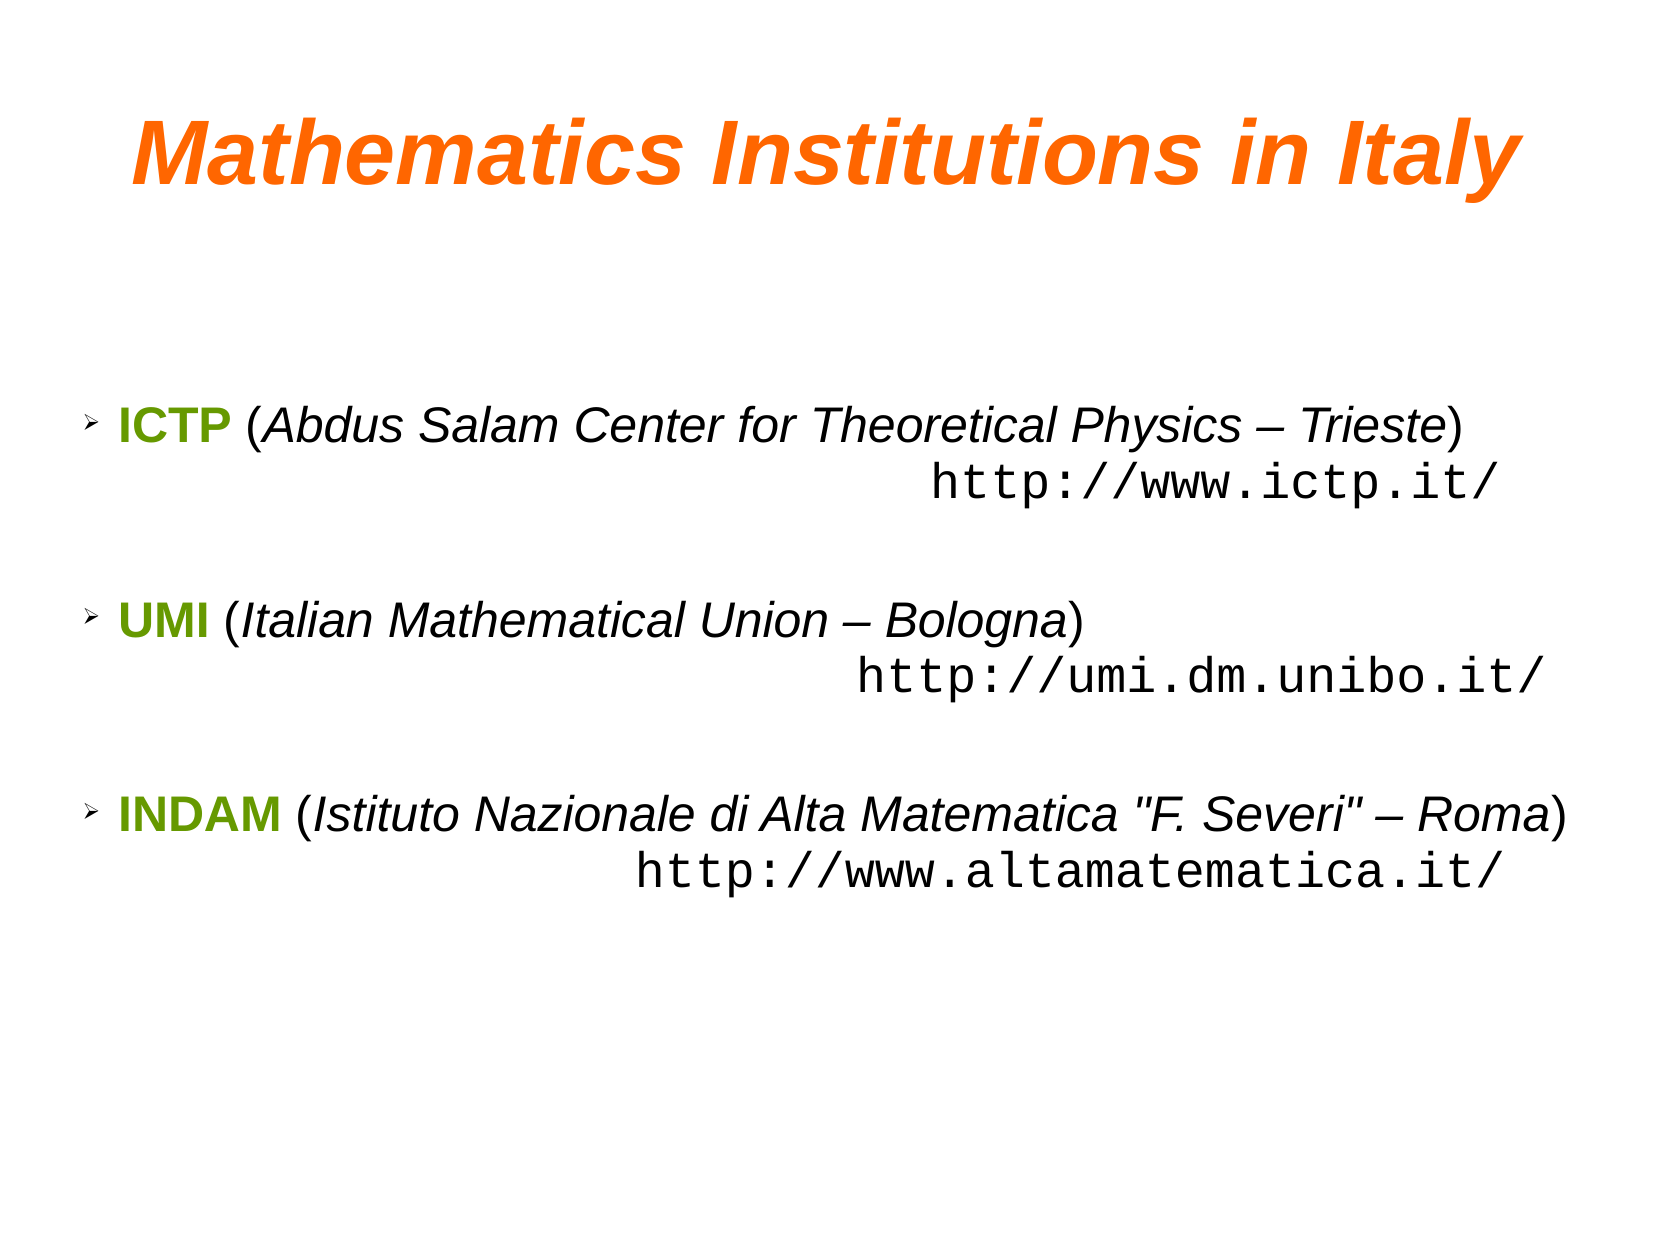

# Mathematics Institutions in Italy
ICTP (Abdus Salam Center for Theoretical Physics – Trieste)
											http://www.ictp.it/
UMI (Italian Mathematical Union – Bologna)
										http://umi.dm.unibo.it/
INDAM (Istituto Nazionale di Alta Matematica "F. Severi" – Roma)
							http://www.altamatematica.it/